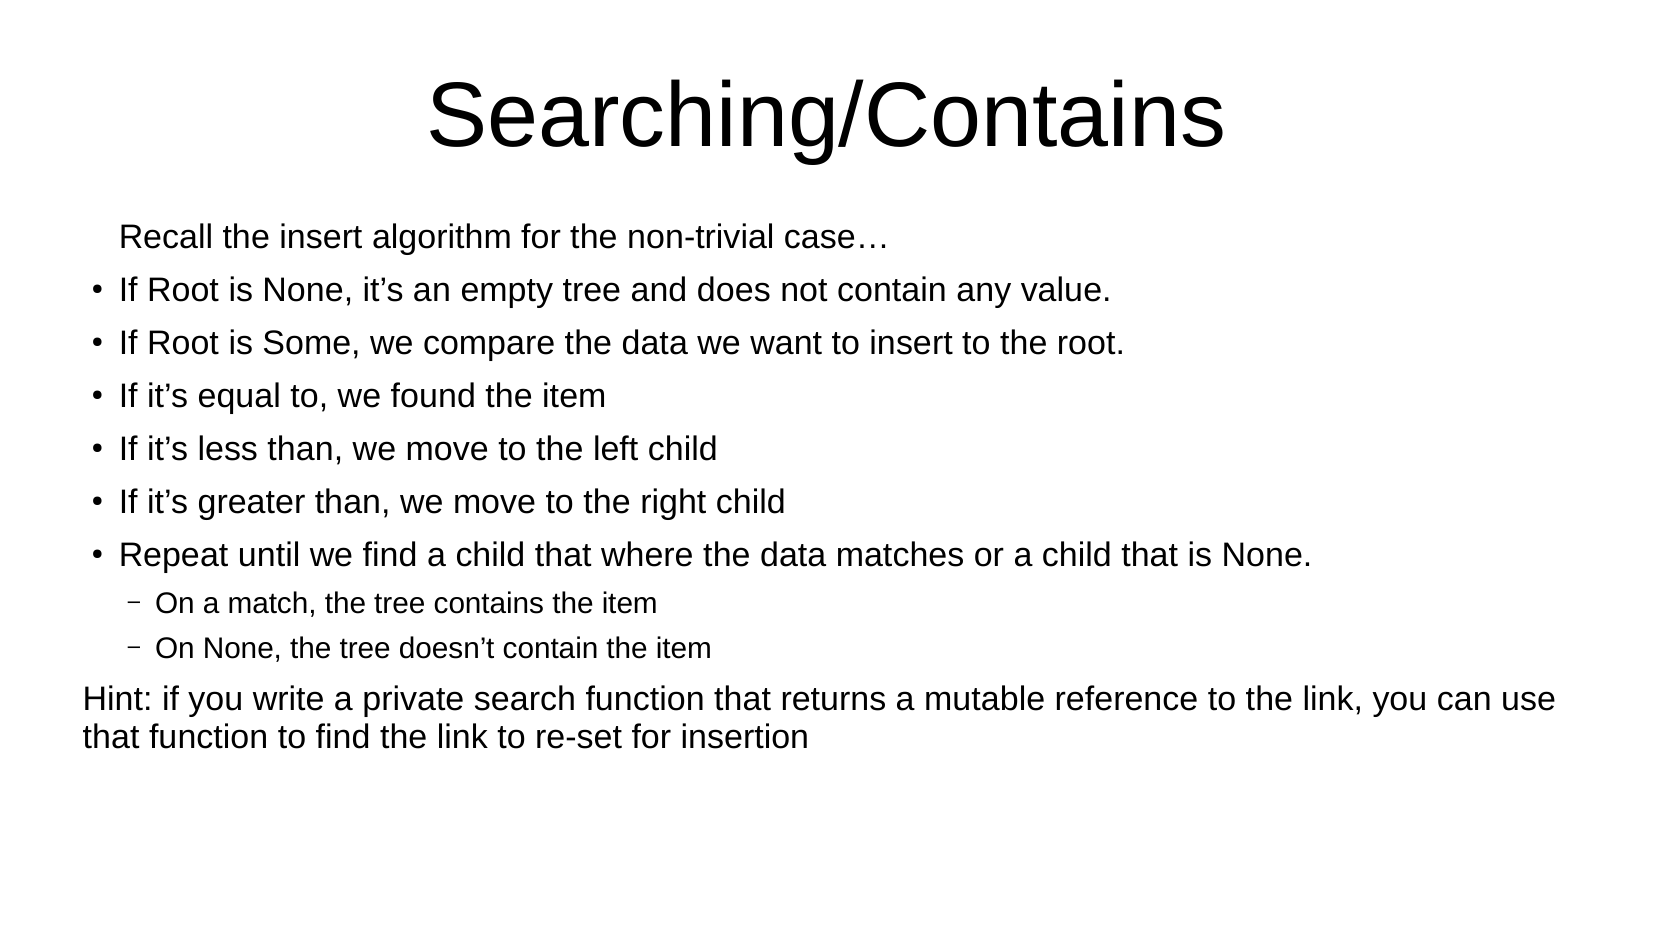

# Searching/Contains
Recall the insert algorithm for the non-trivial case…
If Root is None, it’s an empty tree and does not contain any value.
If Root is Some, we compare the data we want to insert to the root.
If it’s equal to, we found the item
If it’s less than, we move to the left child
If it’s greater than, we move to the right child
Repeat until we find a child that where the data matches or a child that is None.
On a match, the tree contains the item
On None, the tree doesn’t contain the item
Hint: if you write a private search function that returns a mutable reference to the link, you can use that function to find the link to re-set for insertion